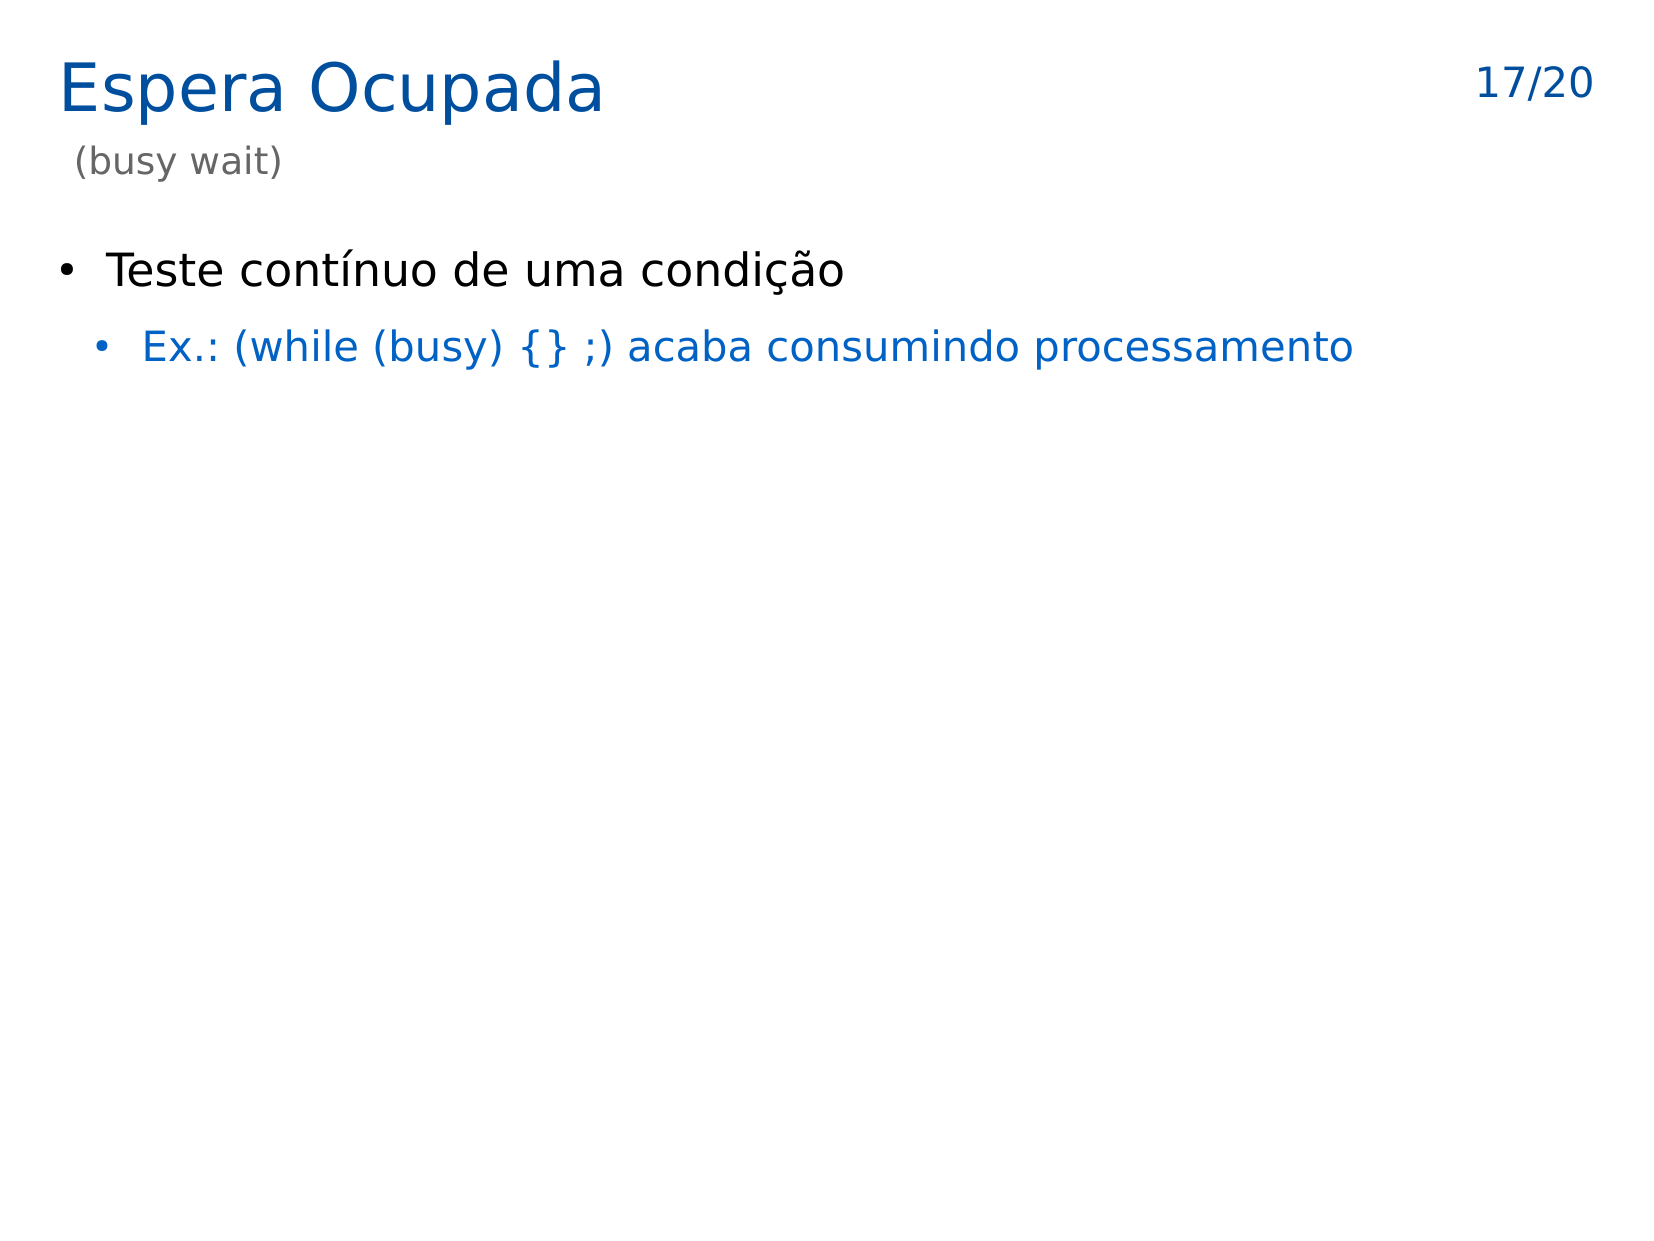

# Espera Ocupada
17
(busy wait)
Teste contínuo de uma condição
Ex.: (while (busy) {} ;) acaba consumindo processamento